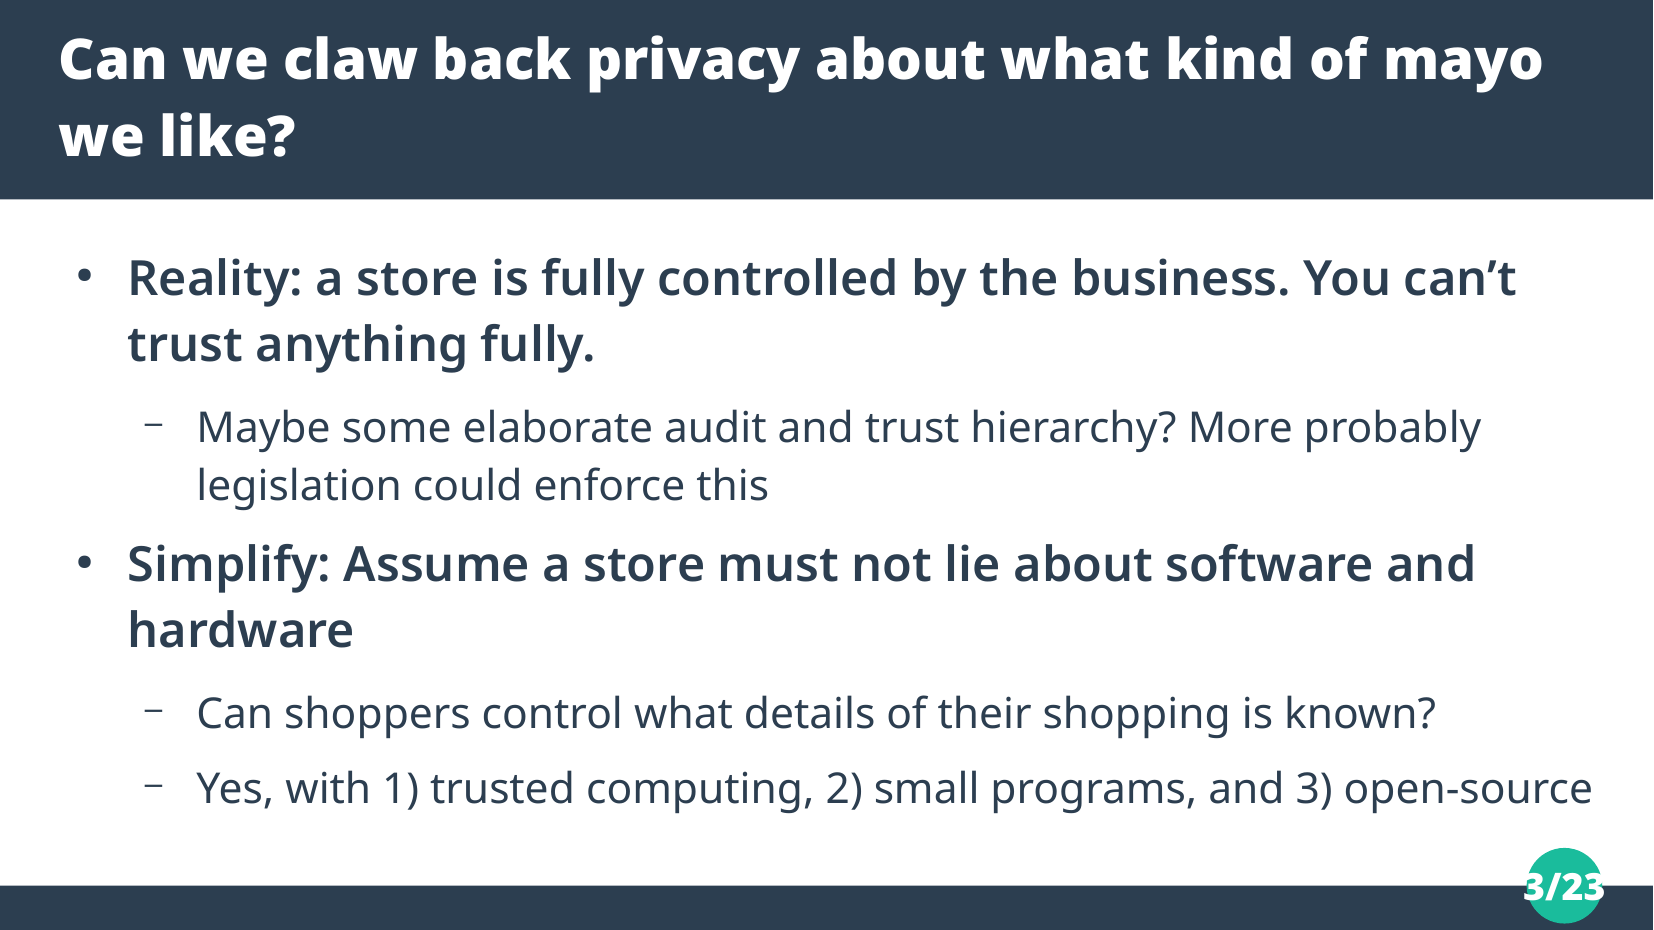

# Can we claw back privacy about what kind of mayo we like?
Reality: a store is fully controlled by the business. You can’t trust anything fully.
Maybe some elaborate audit and trust hierarchy? More probably legislation could enforce this
Simplify: Assume a store must not lie about software and hardware
Can shoppers control what details of their shopping is known?
Yes, with 1) trusted computing, 2) small programs, and 3) open-source